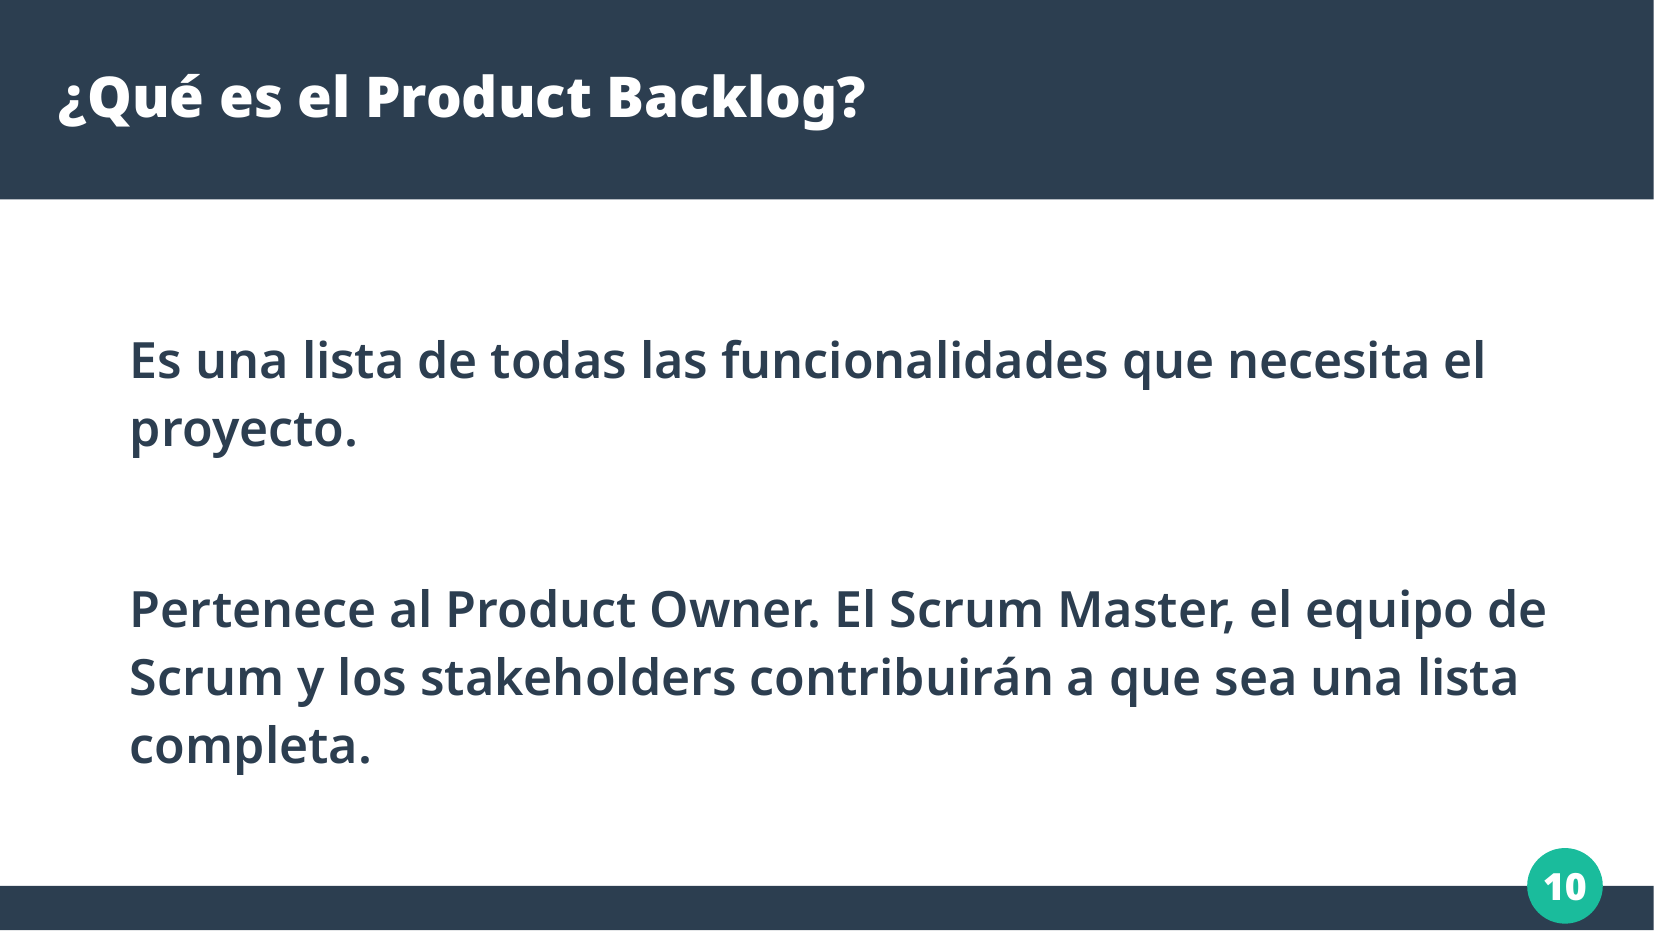

# ¿Qué es el Product Backlog?
Es una lista de todas las funcionalidades que necesita el proyecto.
Pertenece al Product Owner. El Scrum Master, el equipo de Scrum y los stakeholders contribuirán a que sea una lista completa.